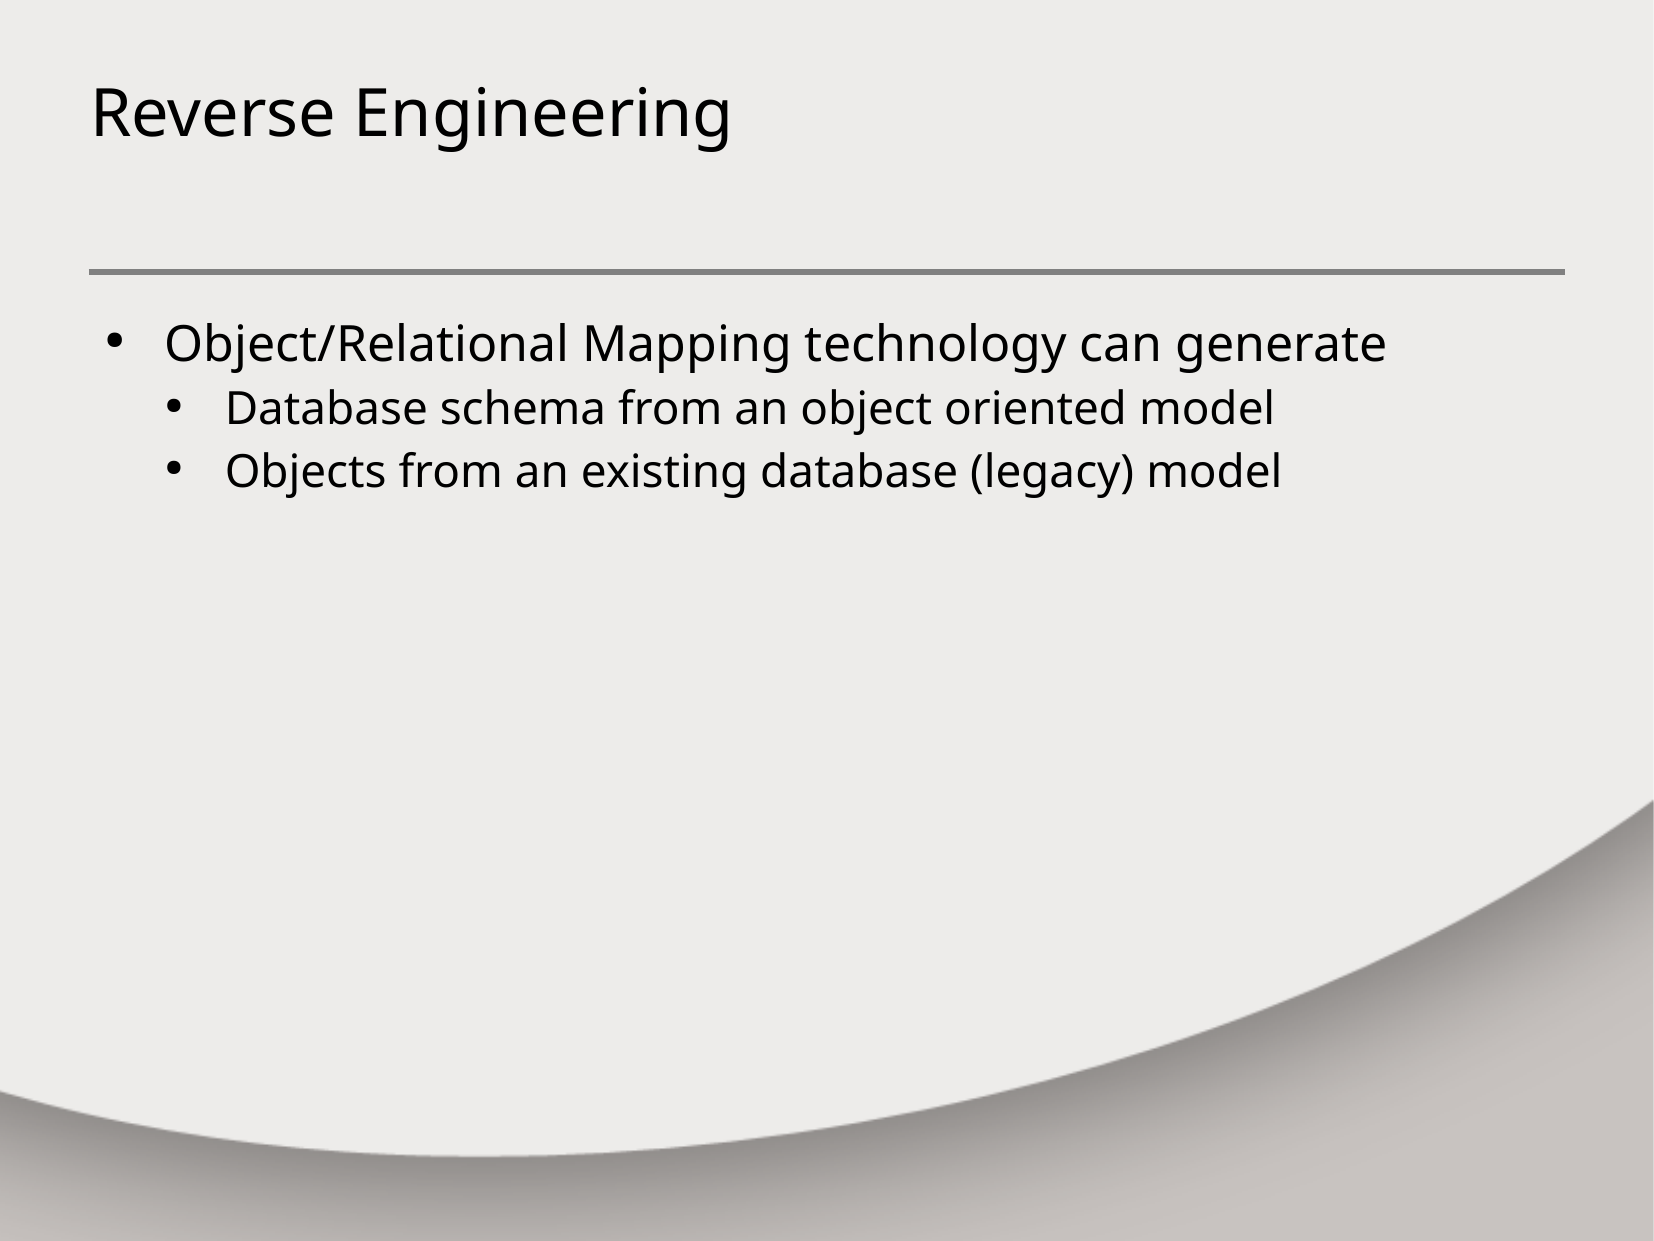

# Reverse Engineering
Object/Relational Mapping technology can generate
Database schema from an object oriented model
Objects from an existing database (legacy) model